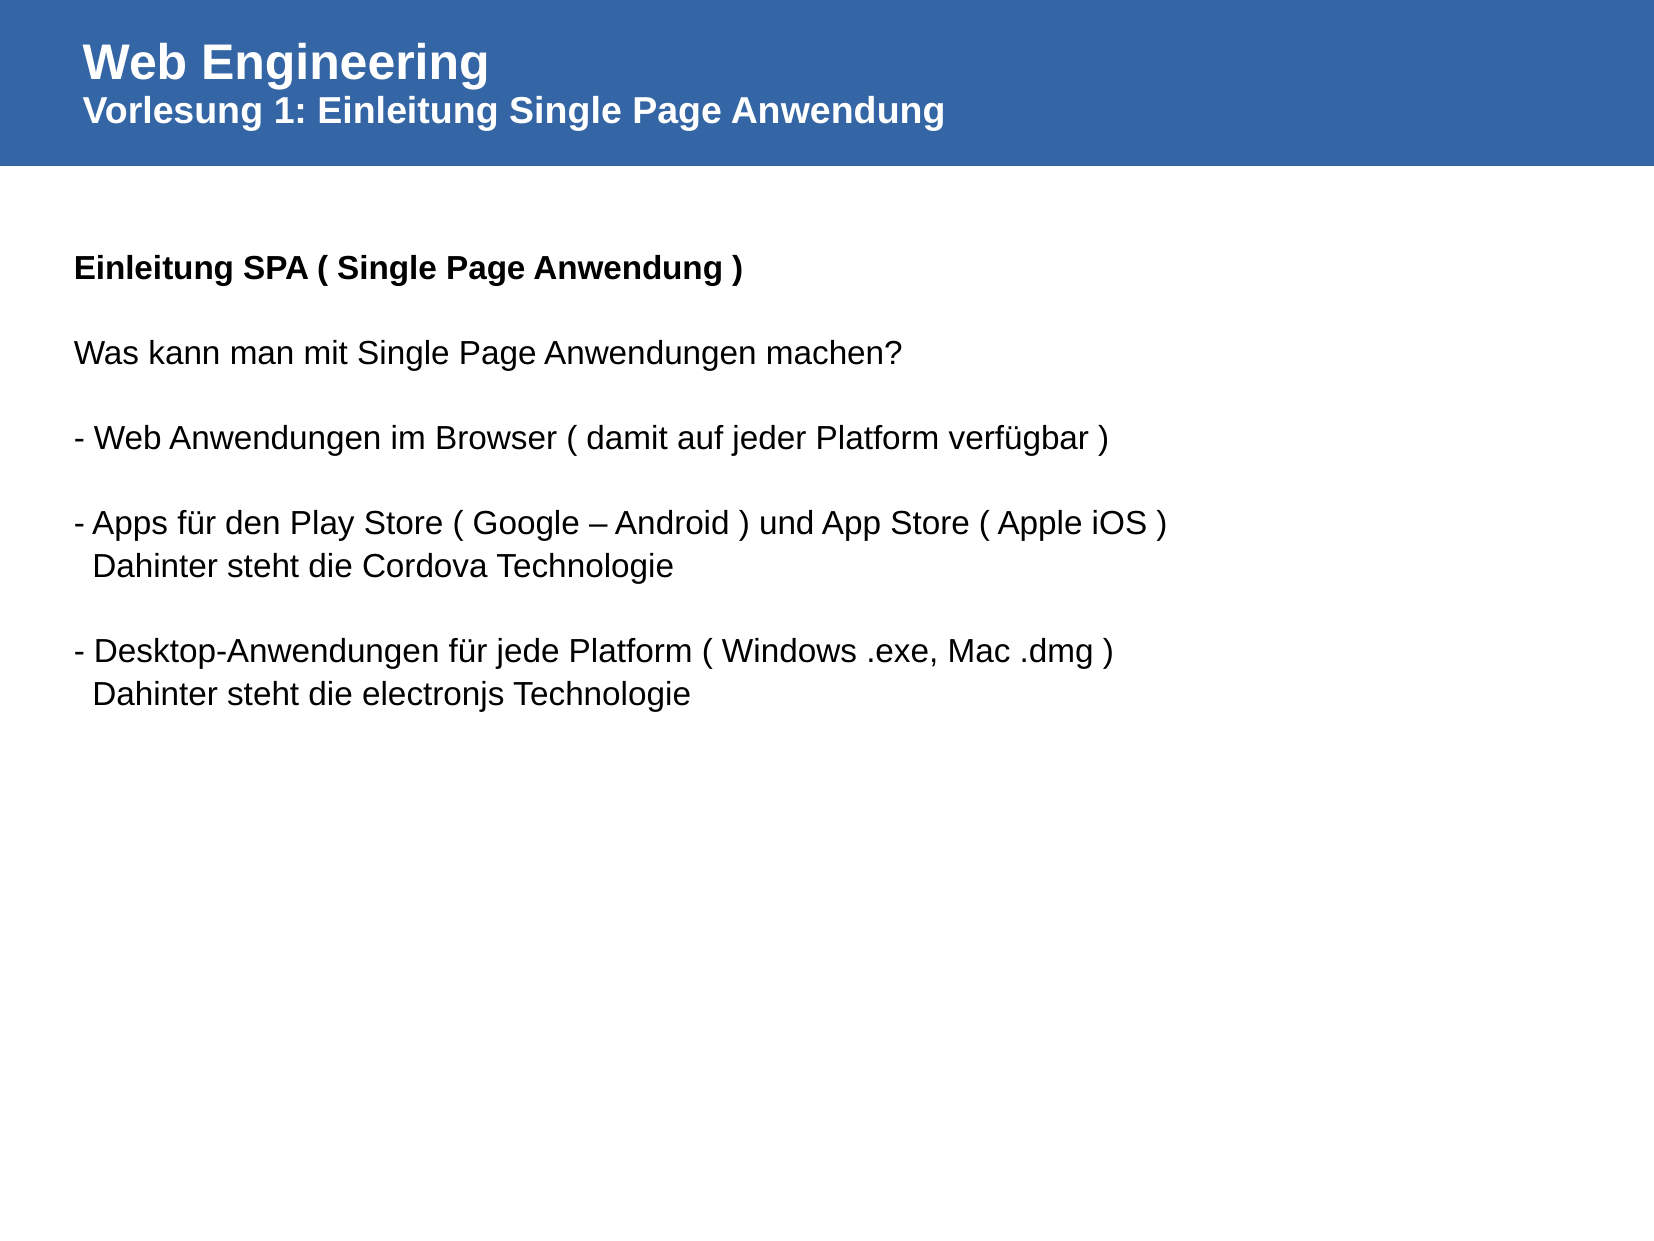

# Web Engineering Vorlesung 1: Einleitung Single Page Anwendung
Einleitung SPA ( Single Page Anwendung )
Was kann man mit Single Page Anwendungen machen?
- Web Anwendungen im Browser ( damit auf jeder Platform verfügbar )
- Apps für den Play Store ( Google – Android ) und App Store ( Apple iOS )
 Dahinter steht die Cordova Technologie
- Desktop-Anwendungen für jede Platform ( Windows .exe, Mac .dmg )
 Dahinter steht die electronjs Technologie